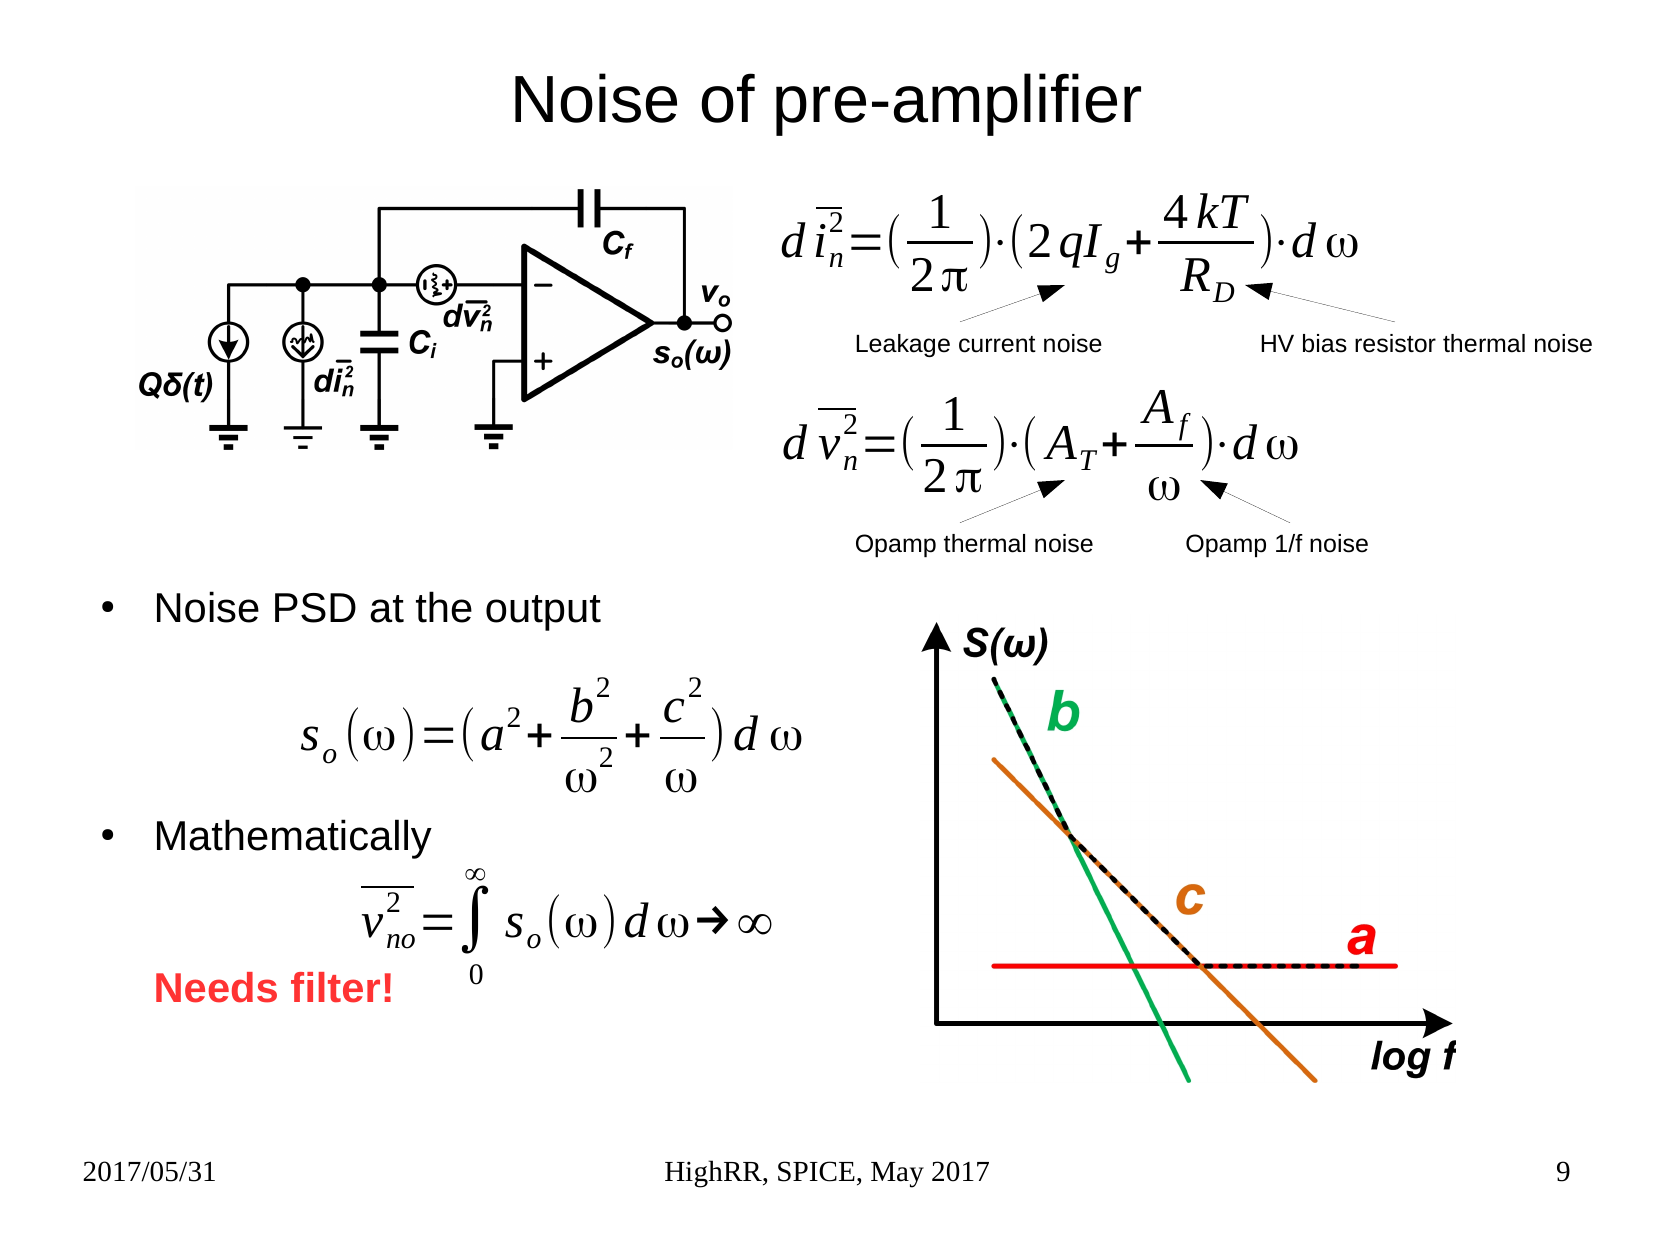

# Noise of pre-amplifier
Leakage current noise
HV bias resistor thermal noise
Opamp thermal noise
Opamp 1/f noise
Noise PSD at the output
Mathematically
Needs filter!
2017/05/31
HighRR, SPICE, May 2017
9